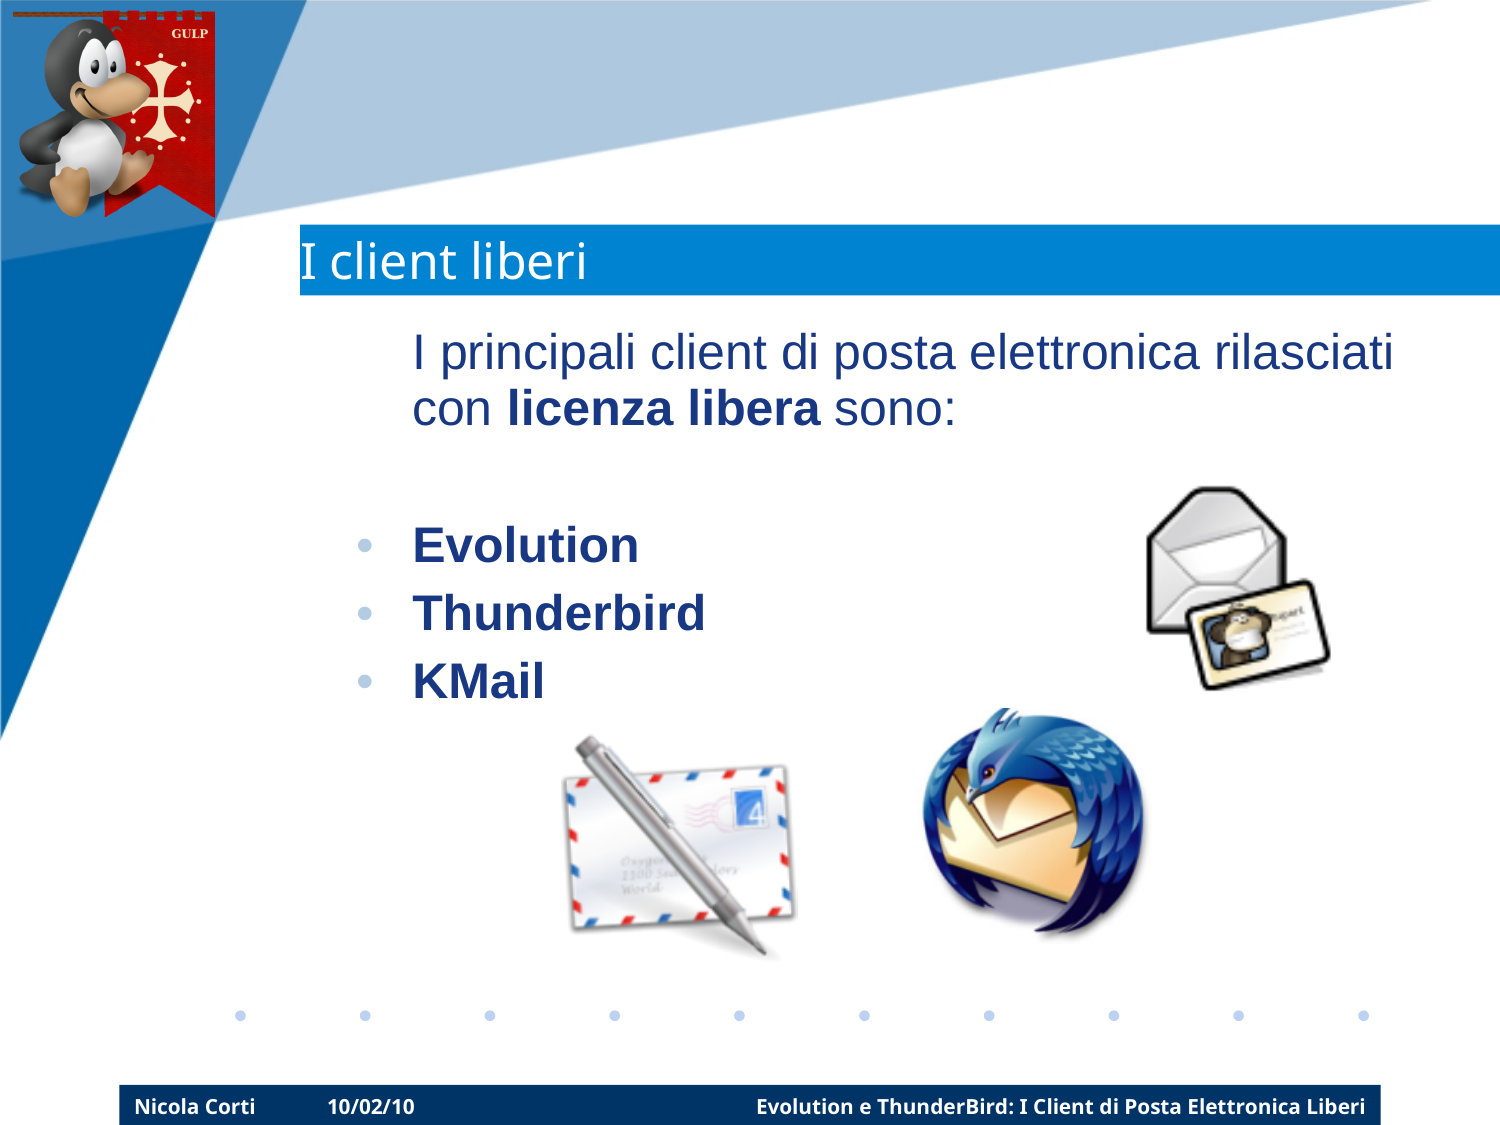

# I client liberi
I principali client di posta elettronica rilasciati con licenza libera sono:
Evolution
Thunderbird
KMail